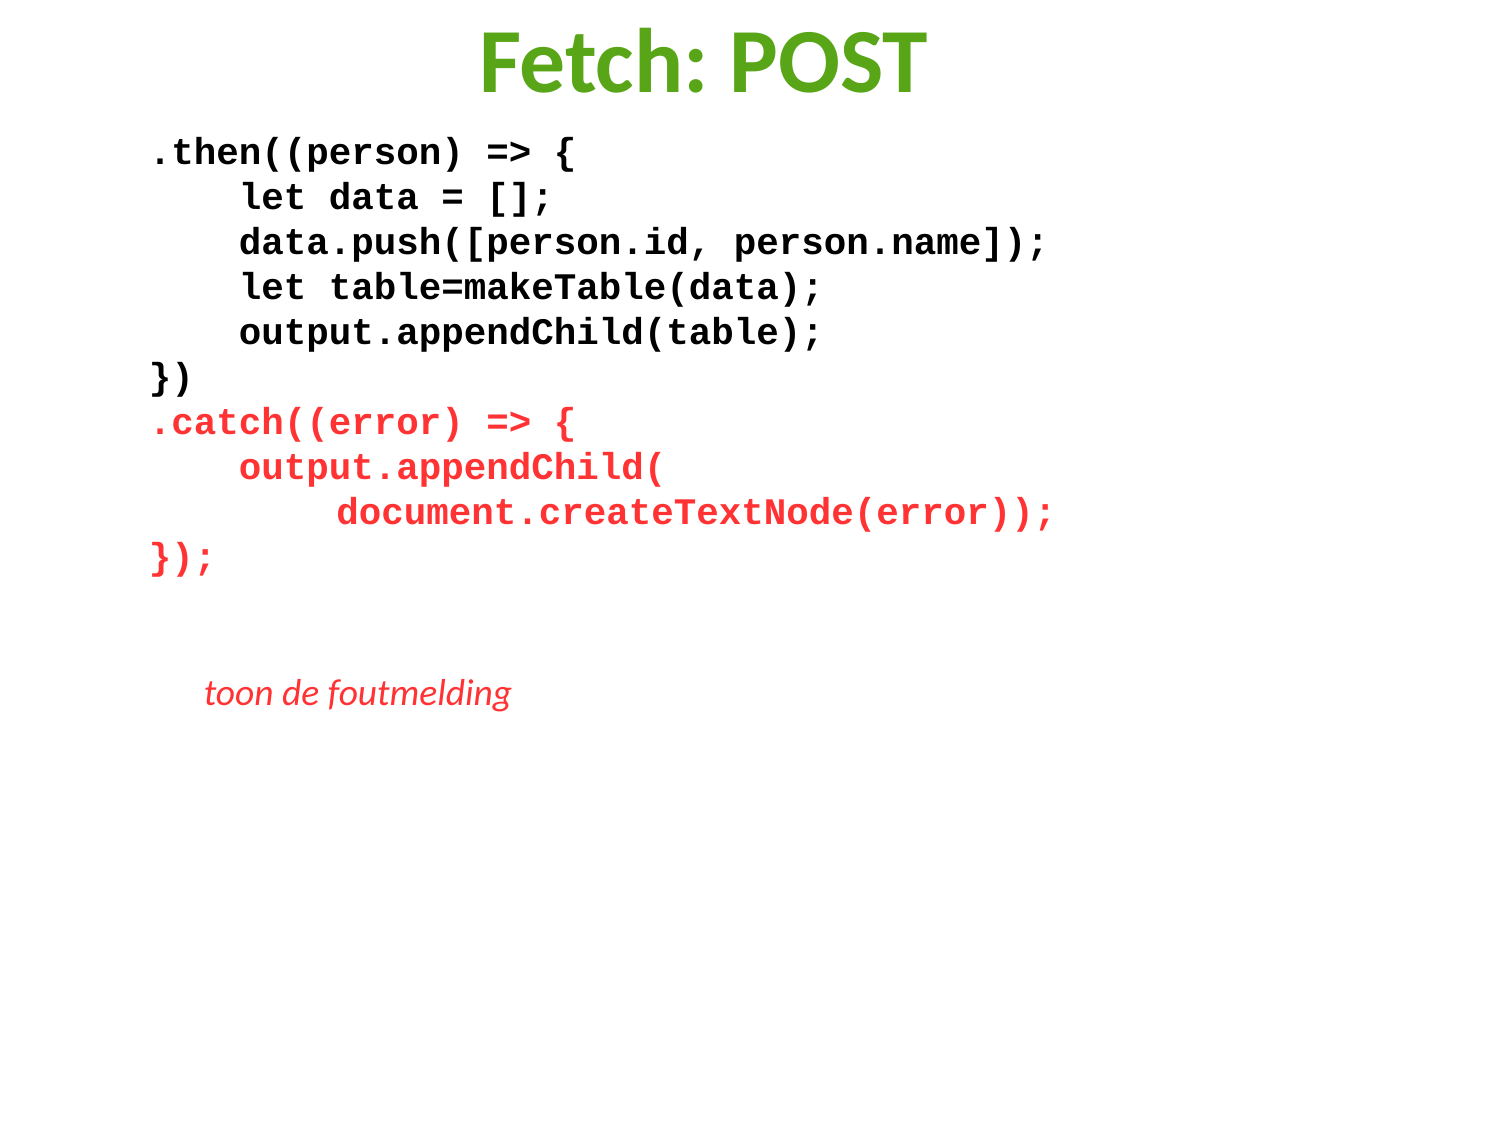

Fetch: POST
 .then((person) => {
 let data = [];
			 data.push([person.id, person.name]);
			 let table=makeTable(data);
 output.appendChild(table);
 })
 .catch((error) => {
 output.appendChild(
				 document.createTextNode(error));
 });
toon de foutmelding